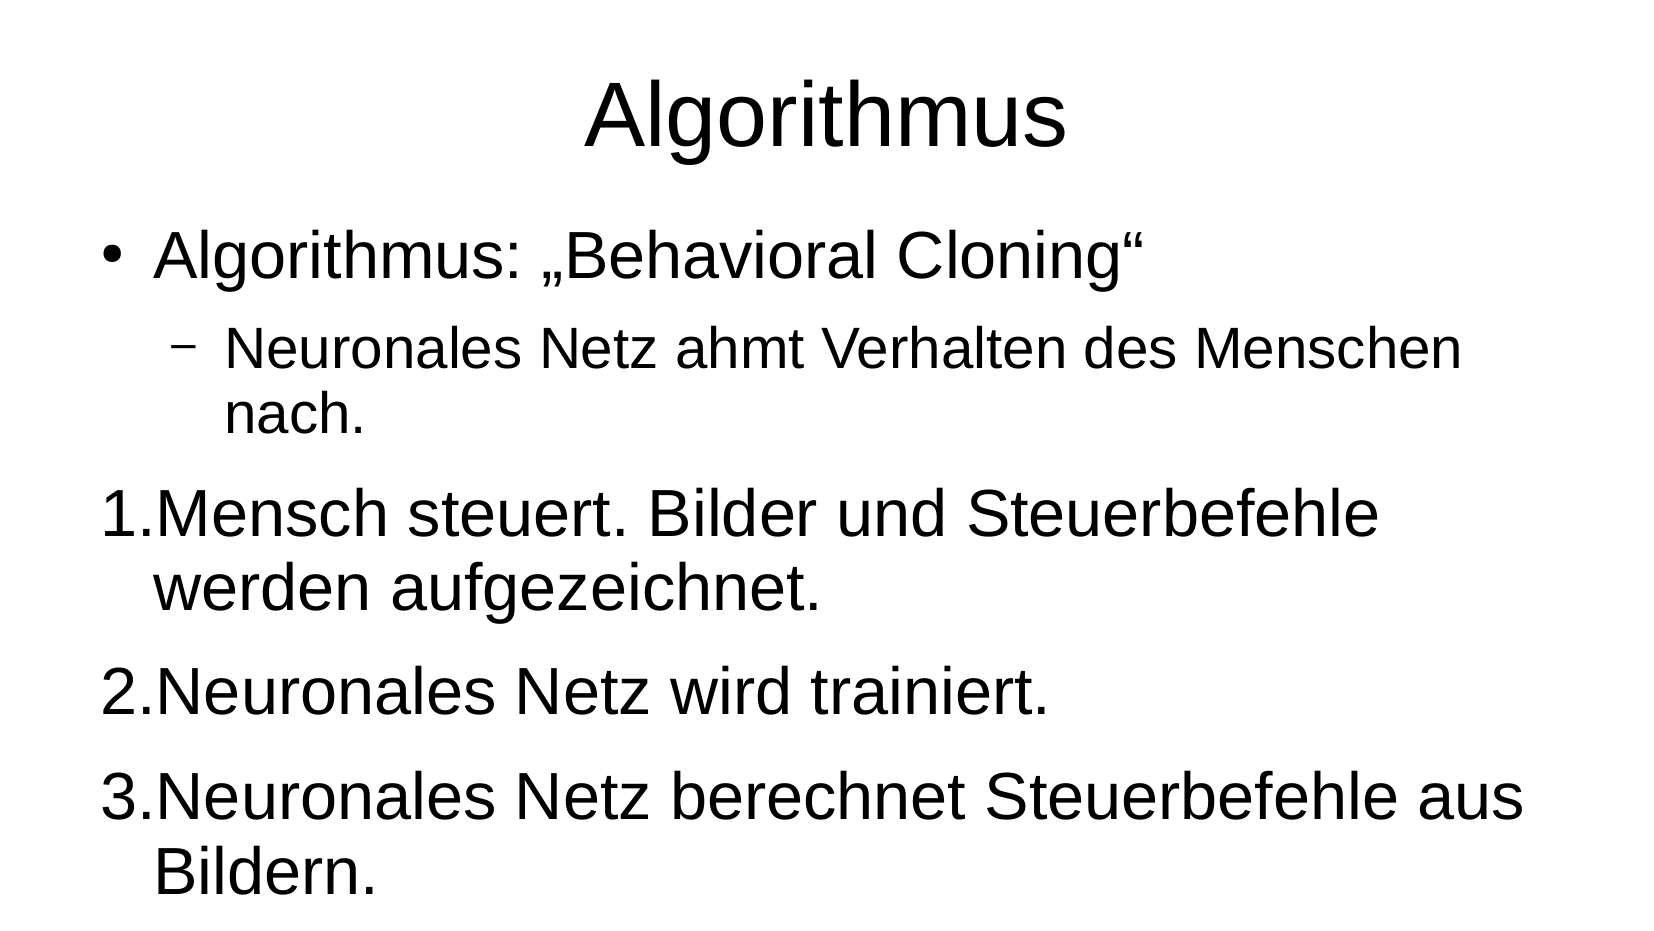

# Algorithmus
Algorithmus: „Behavioral Cloning“
Neuronales Netz ahmt Verhalten des Menschen nach.
Mensch steuert. Bilder und Steuerbefehle werden aufgezeichnet.
Neuronales Netz wird trainiert.
Neuronales Netz berechnet Steuerbefehle aus Bildern.